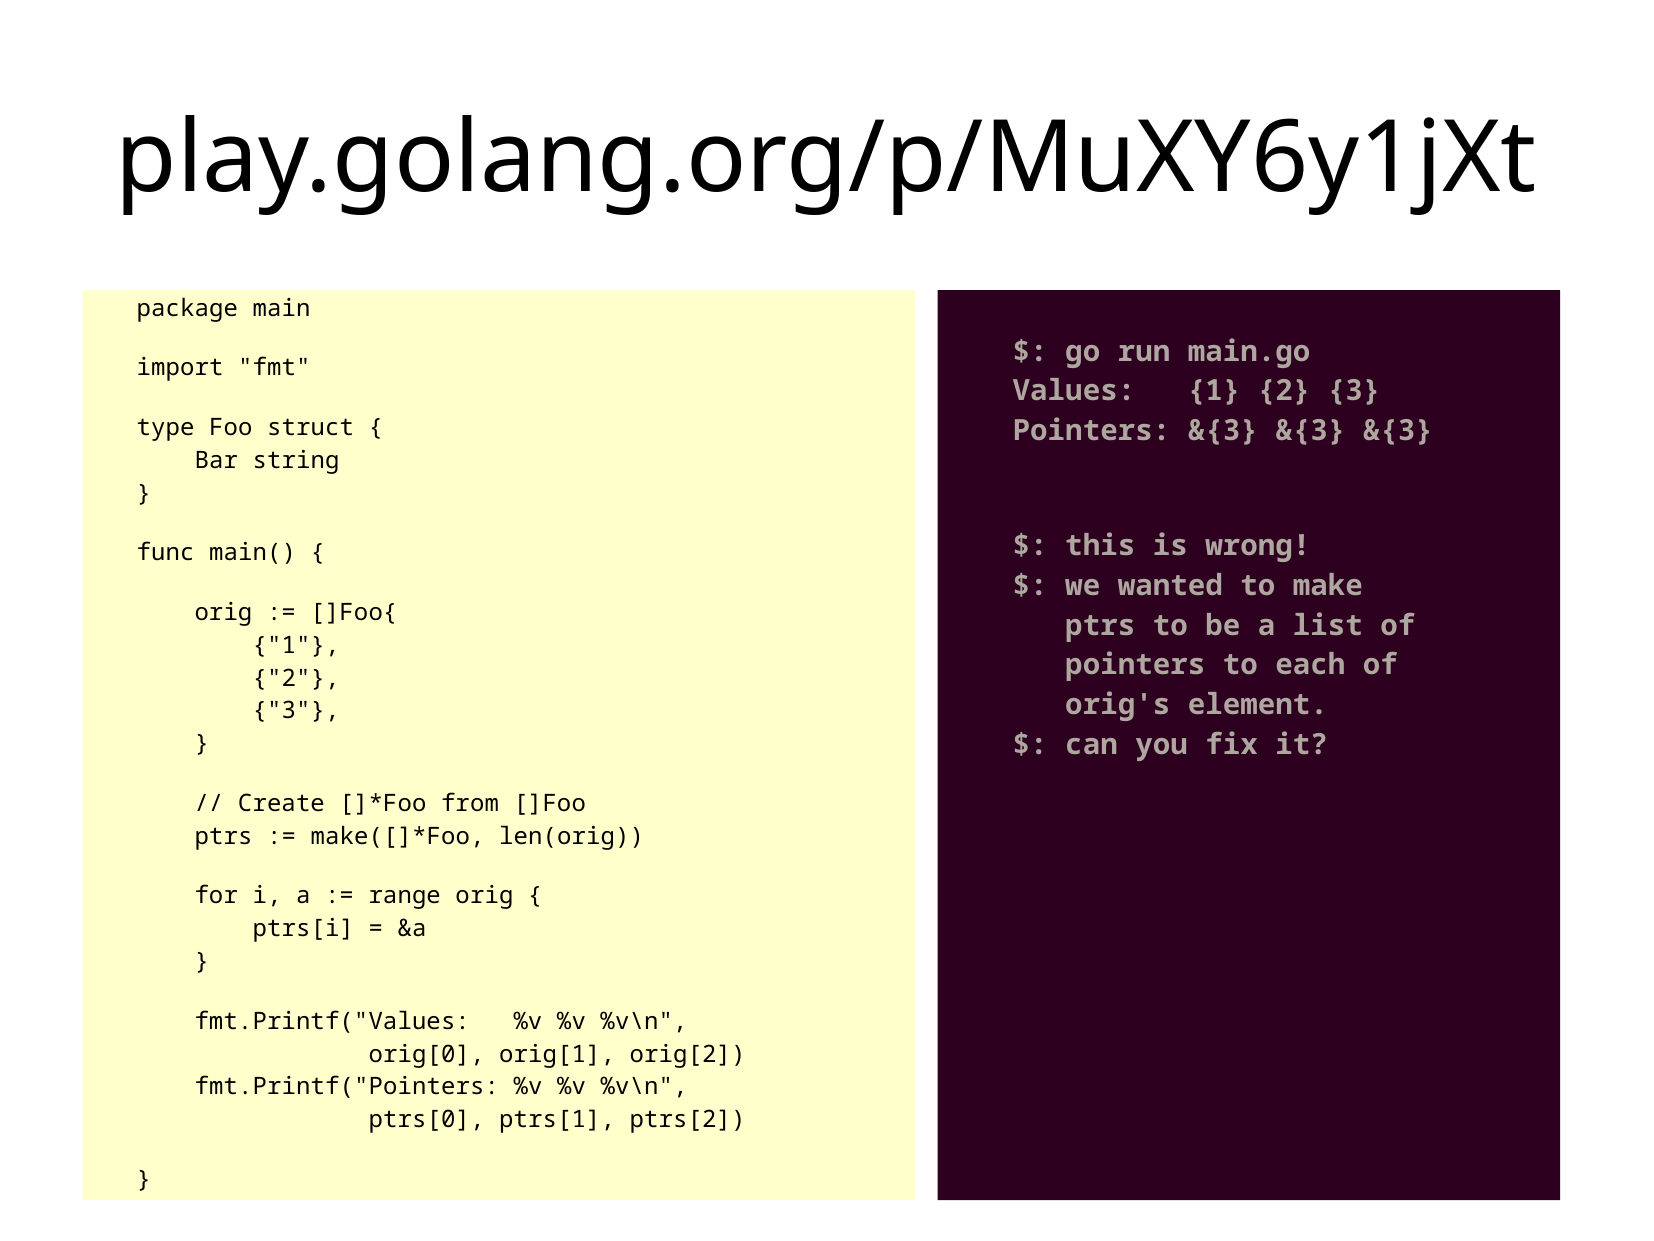

# play.golang.org/p/MuXY6y1jXt
package main
import "fmt"
type Foo struct {
 Bar string
}
func main() {
 orig := []Foo{
 {"1"},
 {"2"},
 {"3"},
 }
 // Create []*Foo from []Foo
 ptrs := make([]*Foo, len(orig))
 for i, a := range orig {
 ptrs[i] = &a
 }
 fmt.Printf("Values: %v %v %v\n",
 orig[0], orig[1], orig[2])
 fmt.Printf("Pointers: %v %v %v\n",
 ptrs[0], ptrs[1], ptrs[2])
}
$: go run main.go
Values: {1} {2} {3}
Pointers: &{3} &{3} &{3}
$: this is wrong!
$: we wanted to make
 ptrs to be a list of
 pointers to each of
 orig's element.
$: can you fix it?